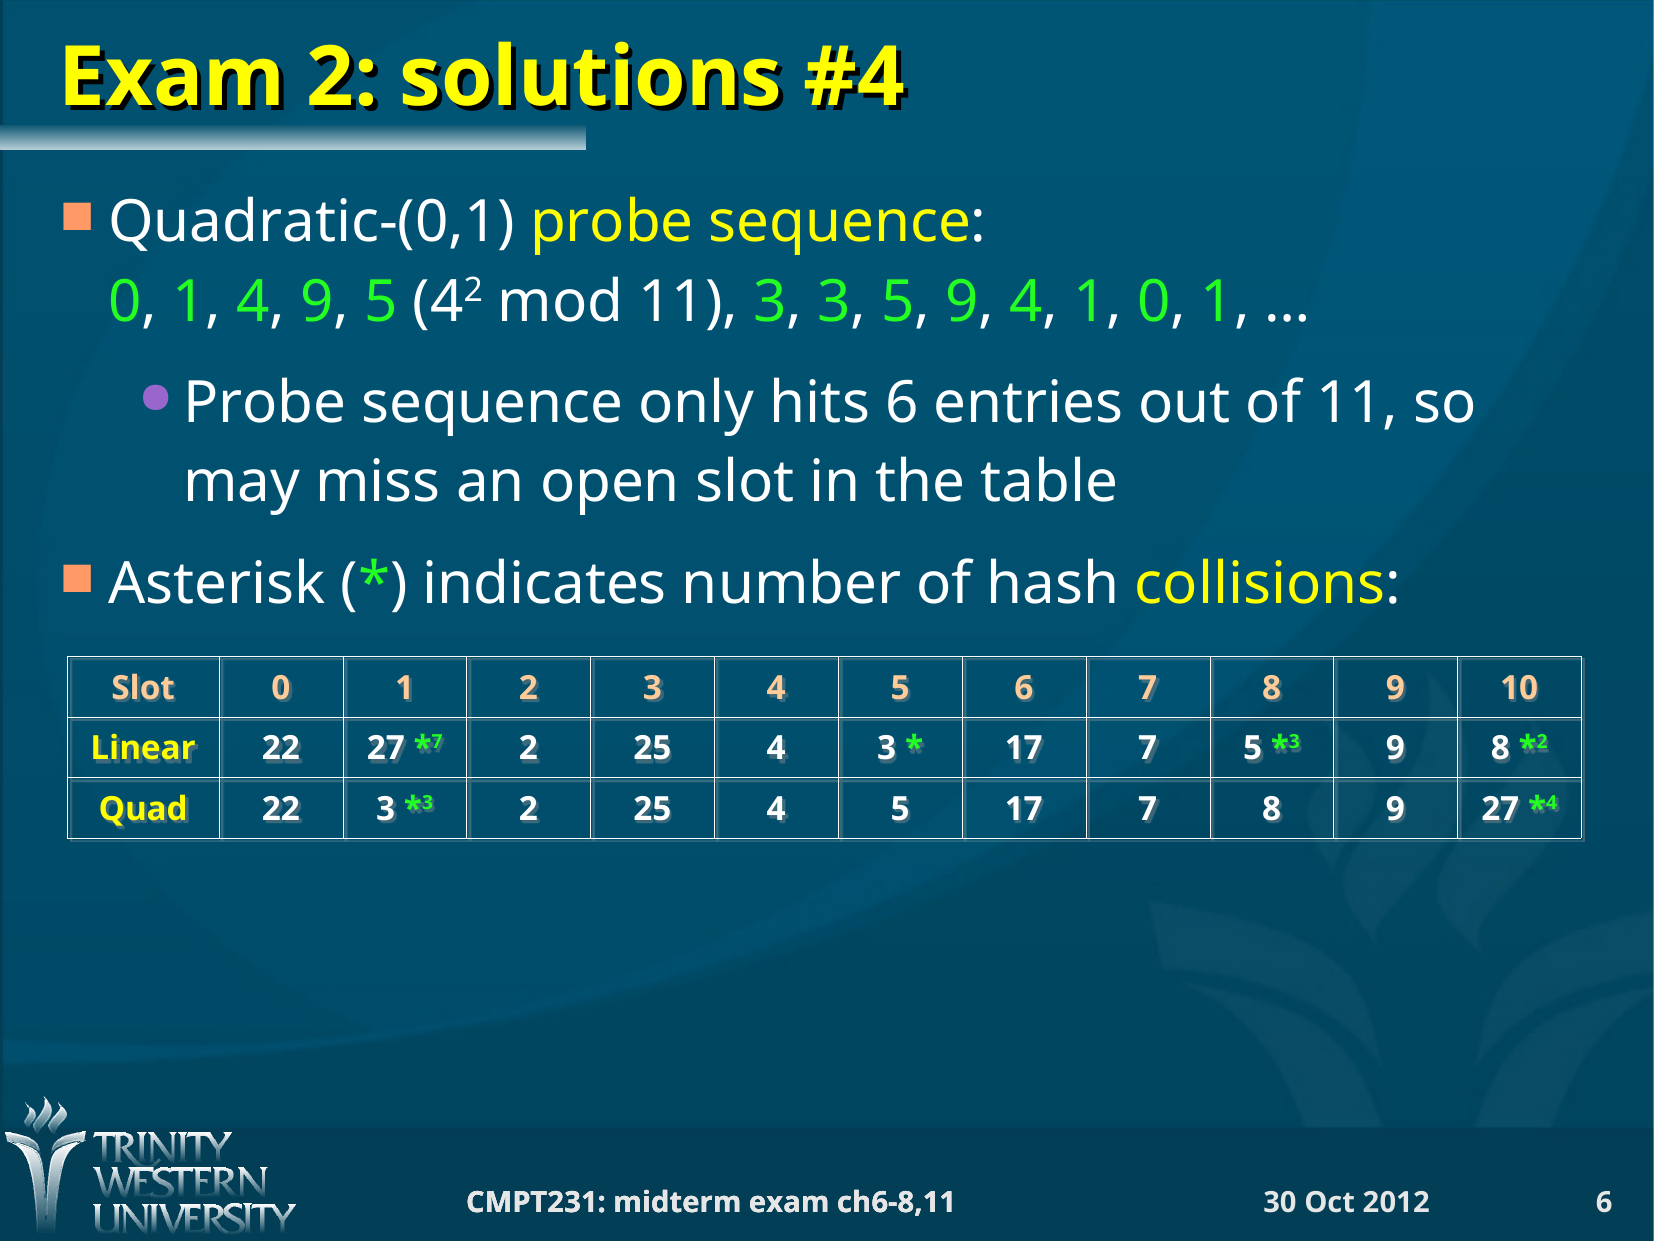

# Exam 2: solutions #4
Quadratic-(0,1) probe sequence:
0, 1, 4, 9, 5 (42 mod 11), 3, 3, 5, 9, 4, 1, 0, 1, …
Probe sequence only hits 6 entries out of 11, so may miss an open slot in the table
Asterisk (*) indicates number of hash collisions:
| Slot | 0 | 1 | 2 | 3 | 4 | 5 | 6 | 7 | 8 | 9 | 10 |
| --- | --- | --- | --- | --- | --- | --- | --- | --- | --- | --- | --- |
| Linear | 22 | 27 \*7 | 2 | 25 | 4 | 3 \* | 17 | 7 | 5 \*3 | 9 | 8 \*2 |
| Quad | 22 | 3 \*3 | 2 | 25 | 4 | 5 | 17 | 7 | 8 | 9 | 27 \*4 |
CMPT231: midterm exam ch6-8,11
30 Oct 2012
6